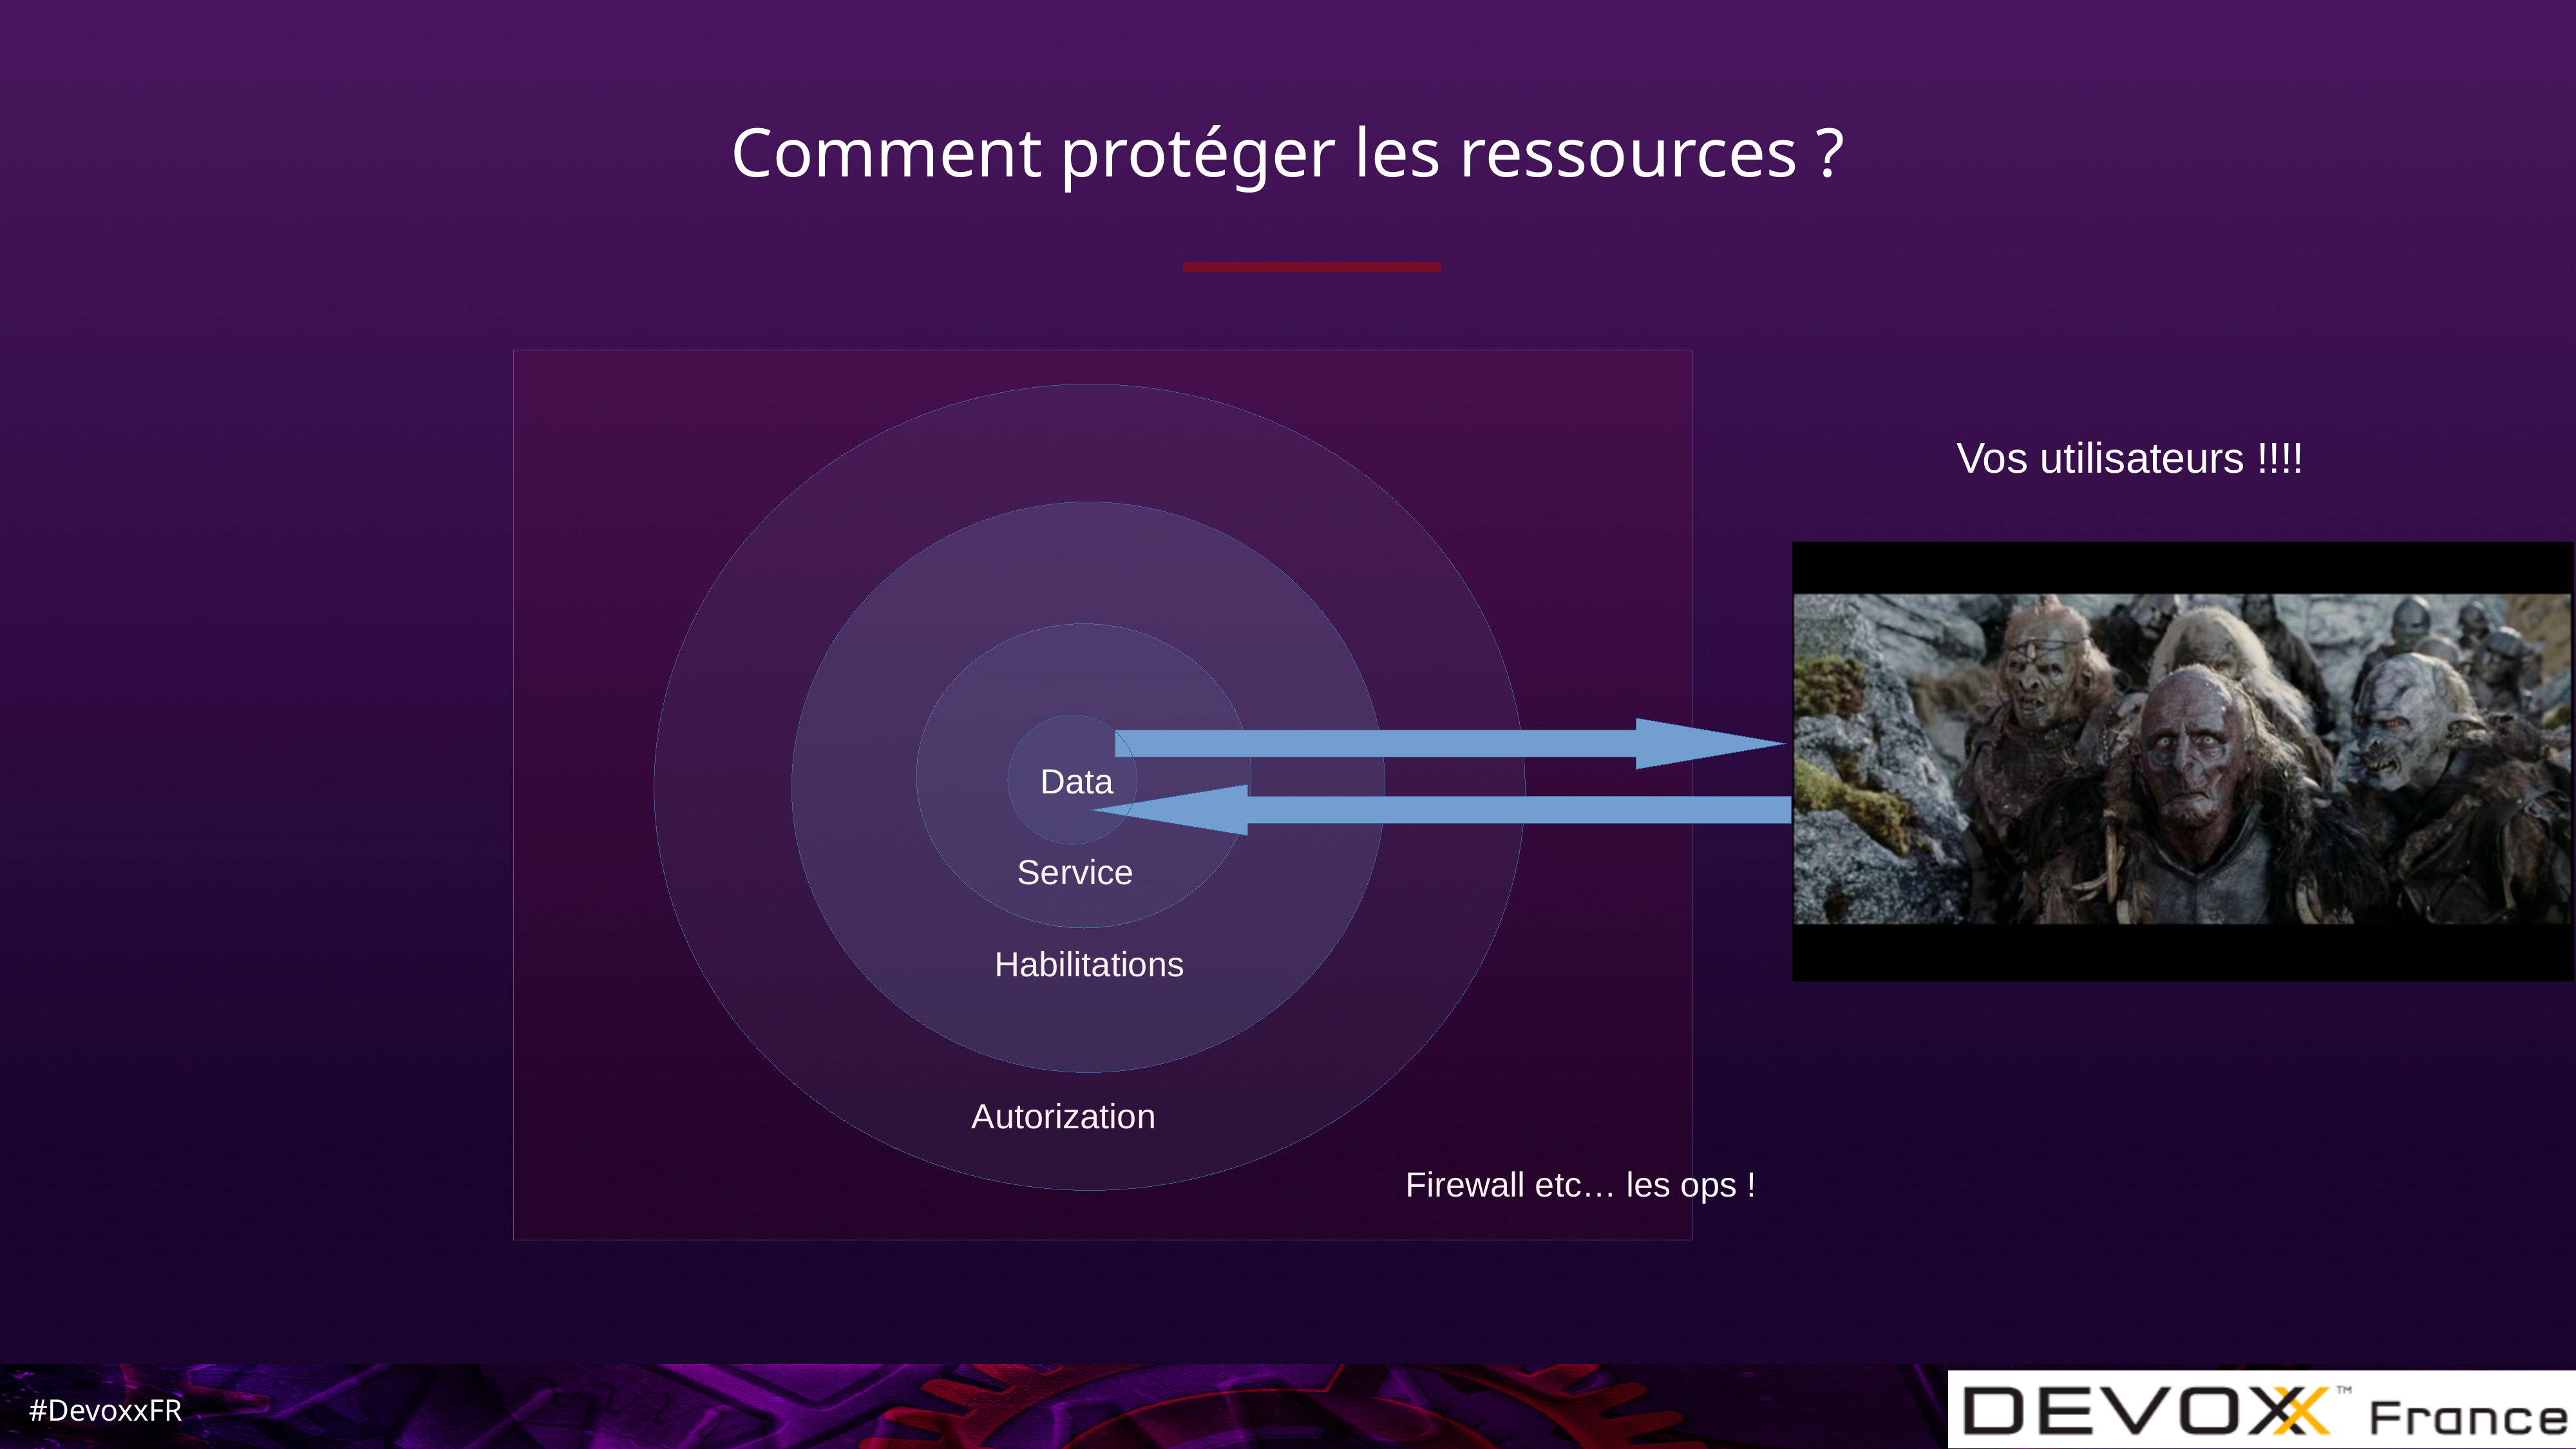

# Comment protéger les ressources ?
Vos utilisateurs !!!!
Data
Service
Habilitations
Autorization
Firewall etc… les ops !